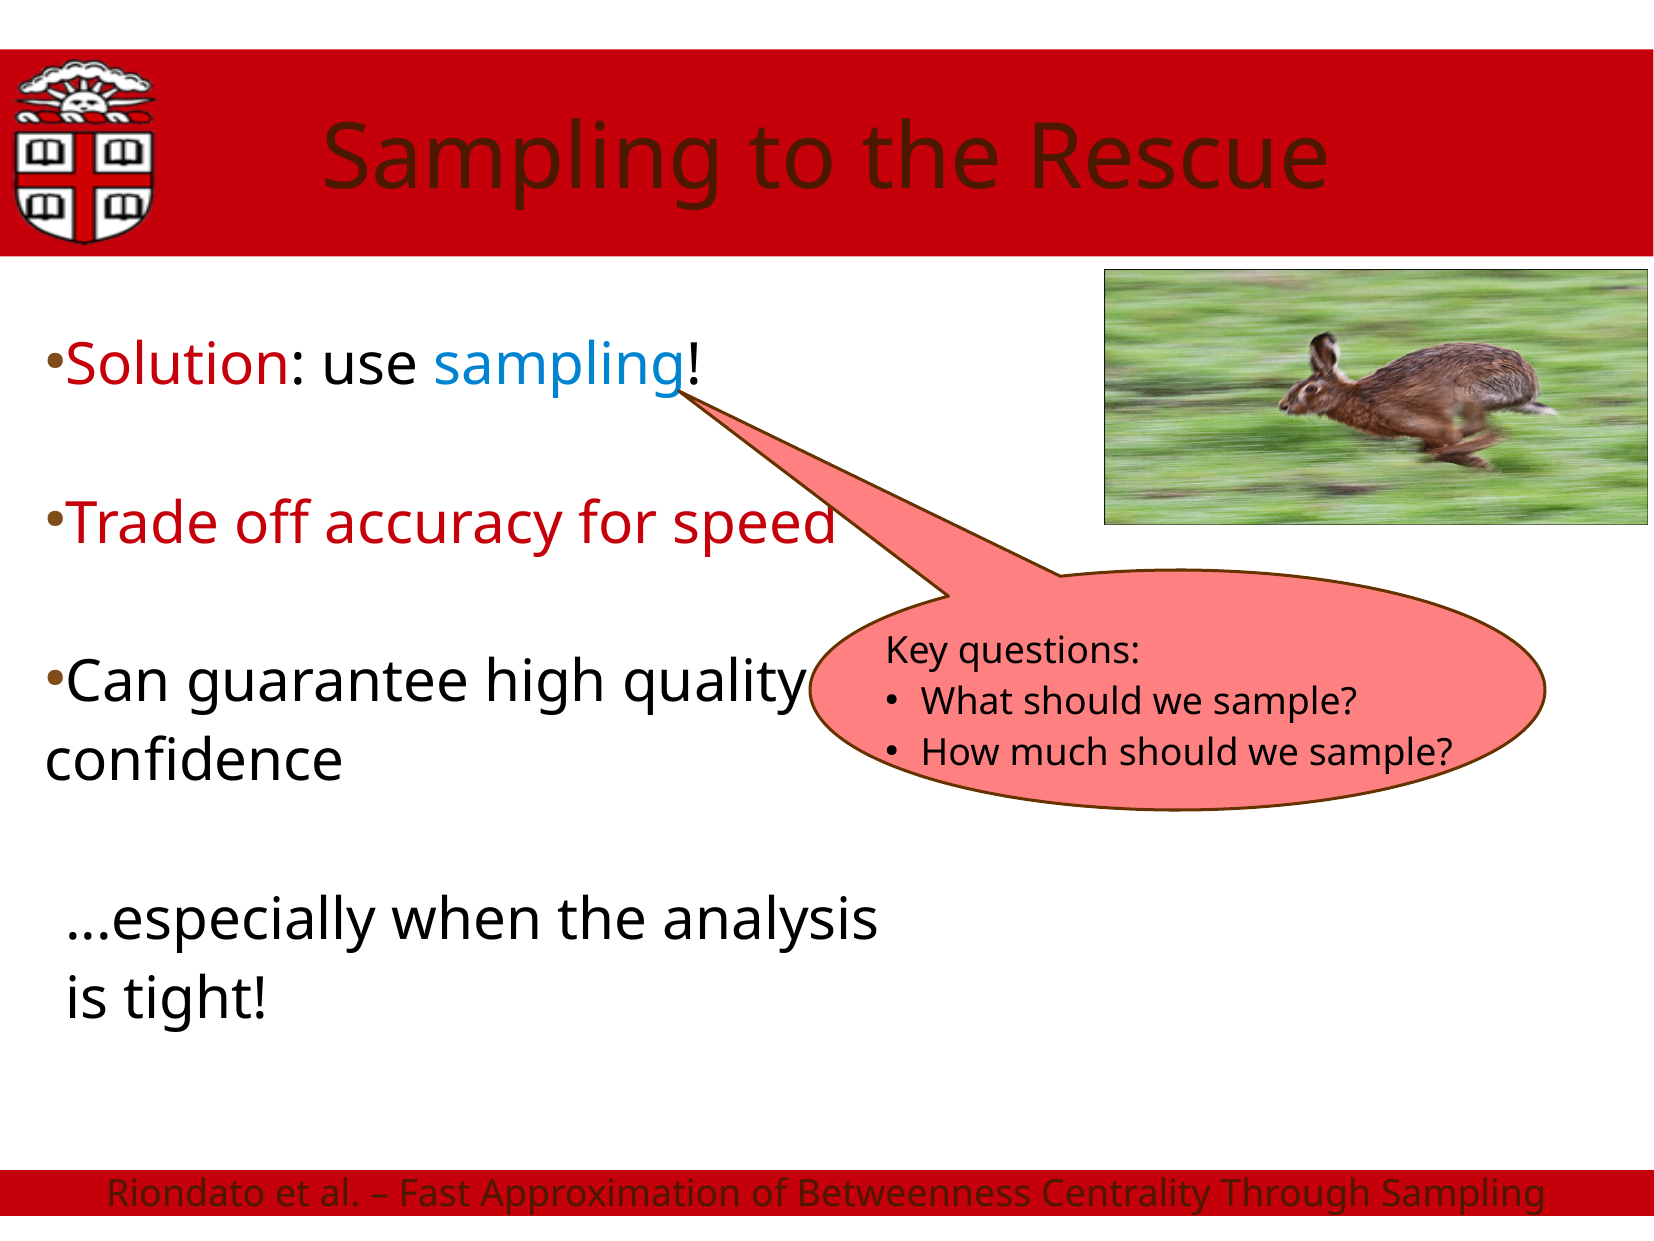

# Sampling to the Rescue
Solution: use sampling!
Trade off accuracy for speed
Can guarantee high quality approximations with high confidence
...especially when the analysis
is tight!
Key questions:
What should we sample?
How much should we sample?
Riondato et al. – Fast Approximation of Betweenness Centrality Through Sampling